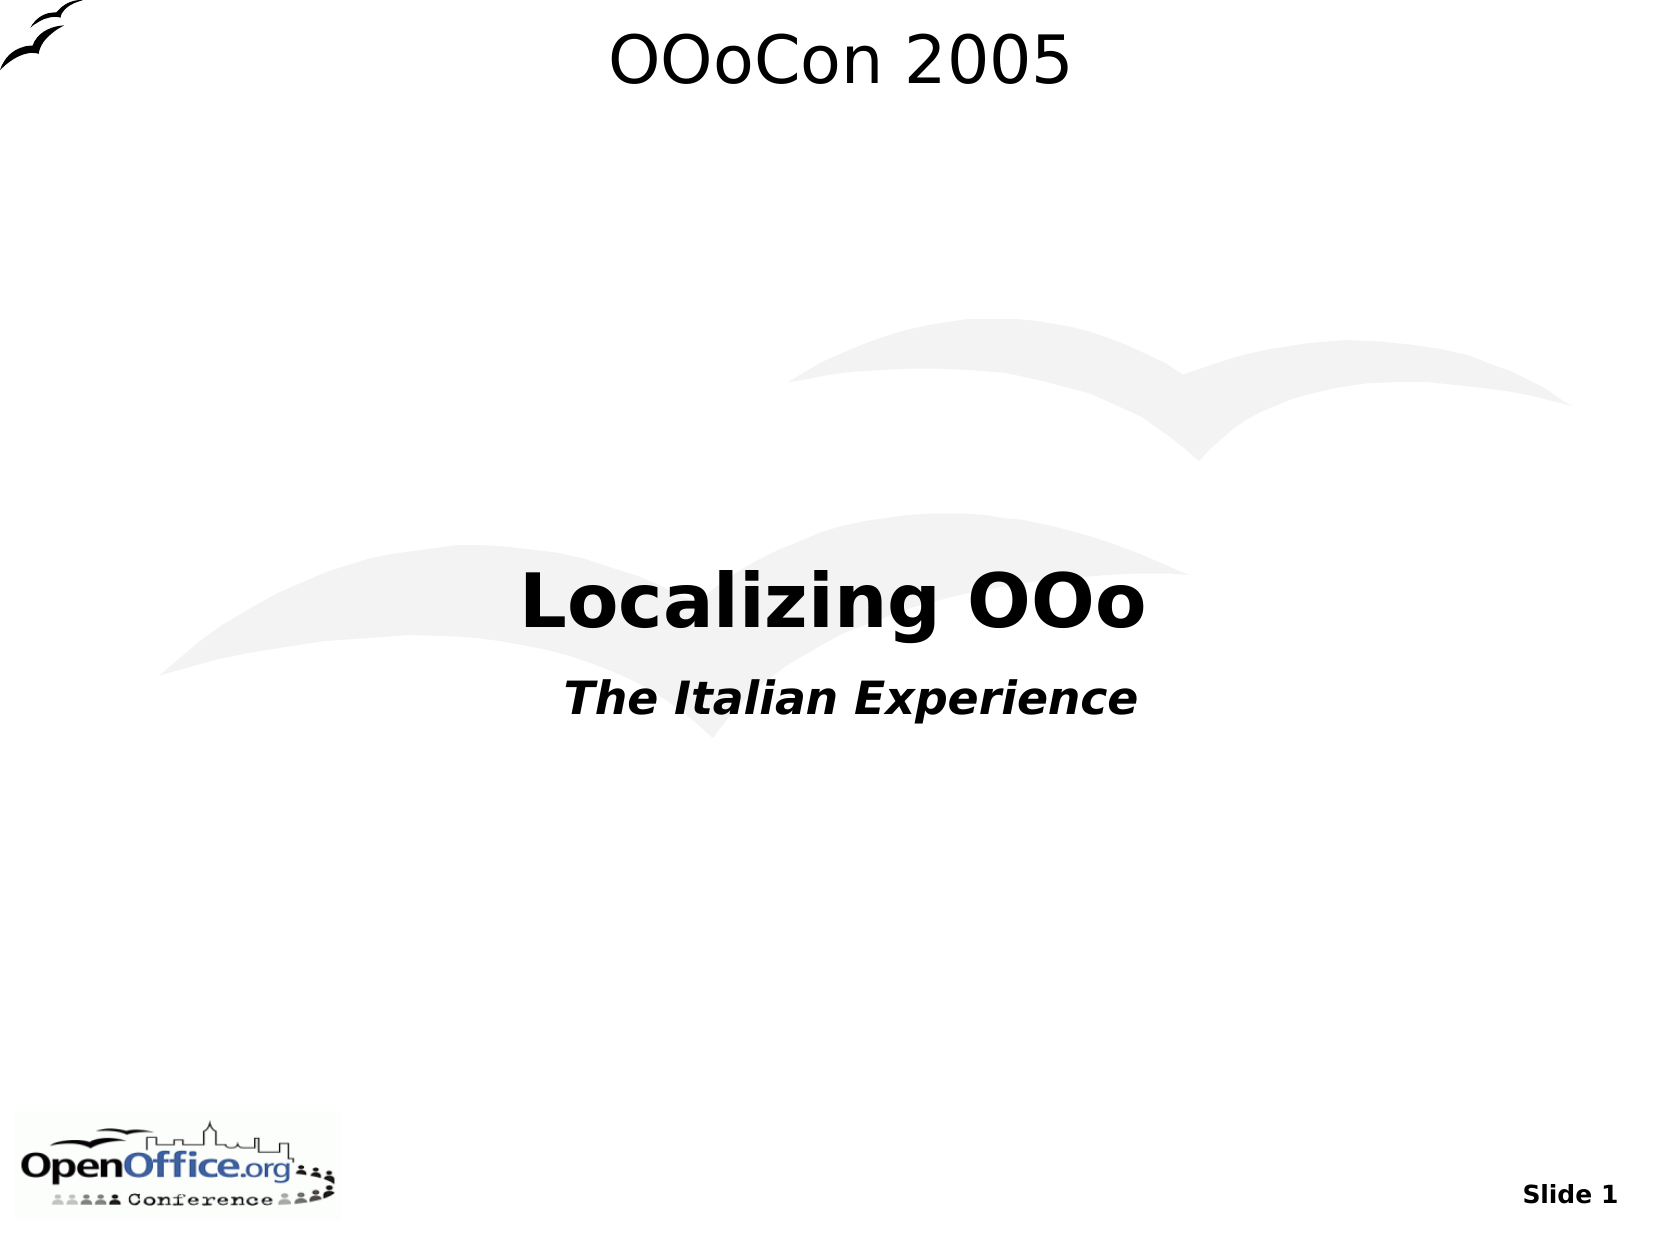

# OOoCon 2005
Localizing OOo
The Italian Experience